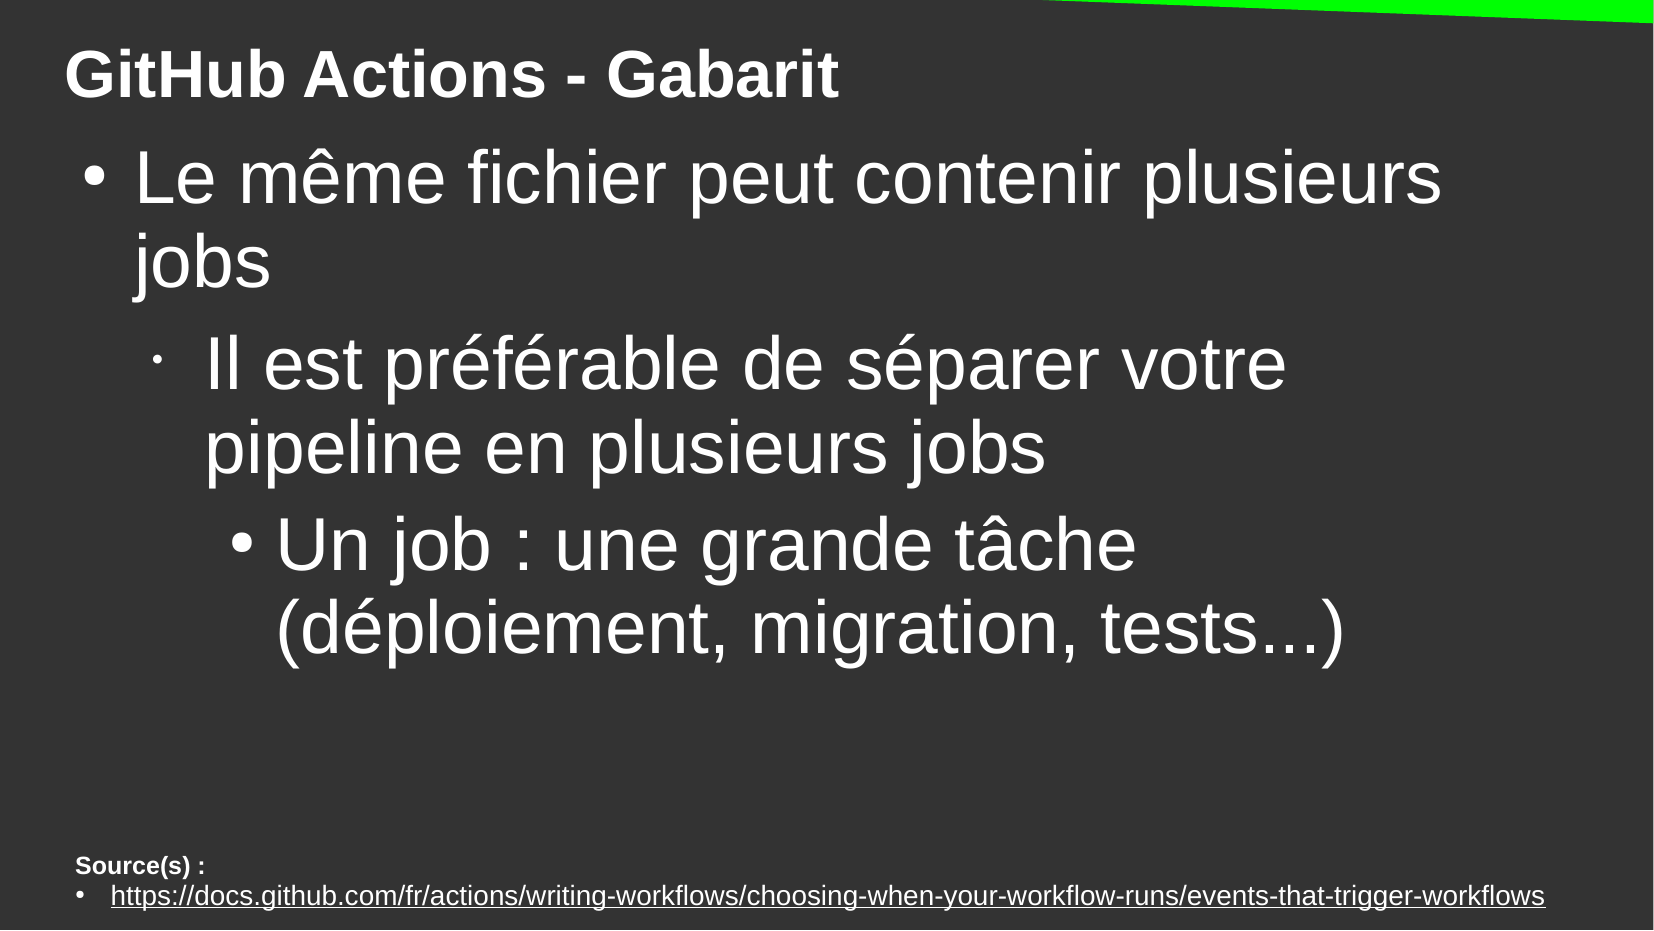

# GitHub Actions - Gabarit
Le même fichier peut contenir plusieurs jobs
Il est préférable de séparer votre pipeline en plusieurs jobs
Un job : une grande tâche (déploiement, migration, tests...)
Source(s) :
https://docs.github.com/fr/actions/writing-workflows/choosing-when-your-workflow-runs/events-that-trigger-workflows